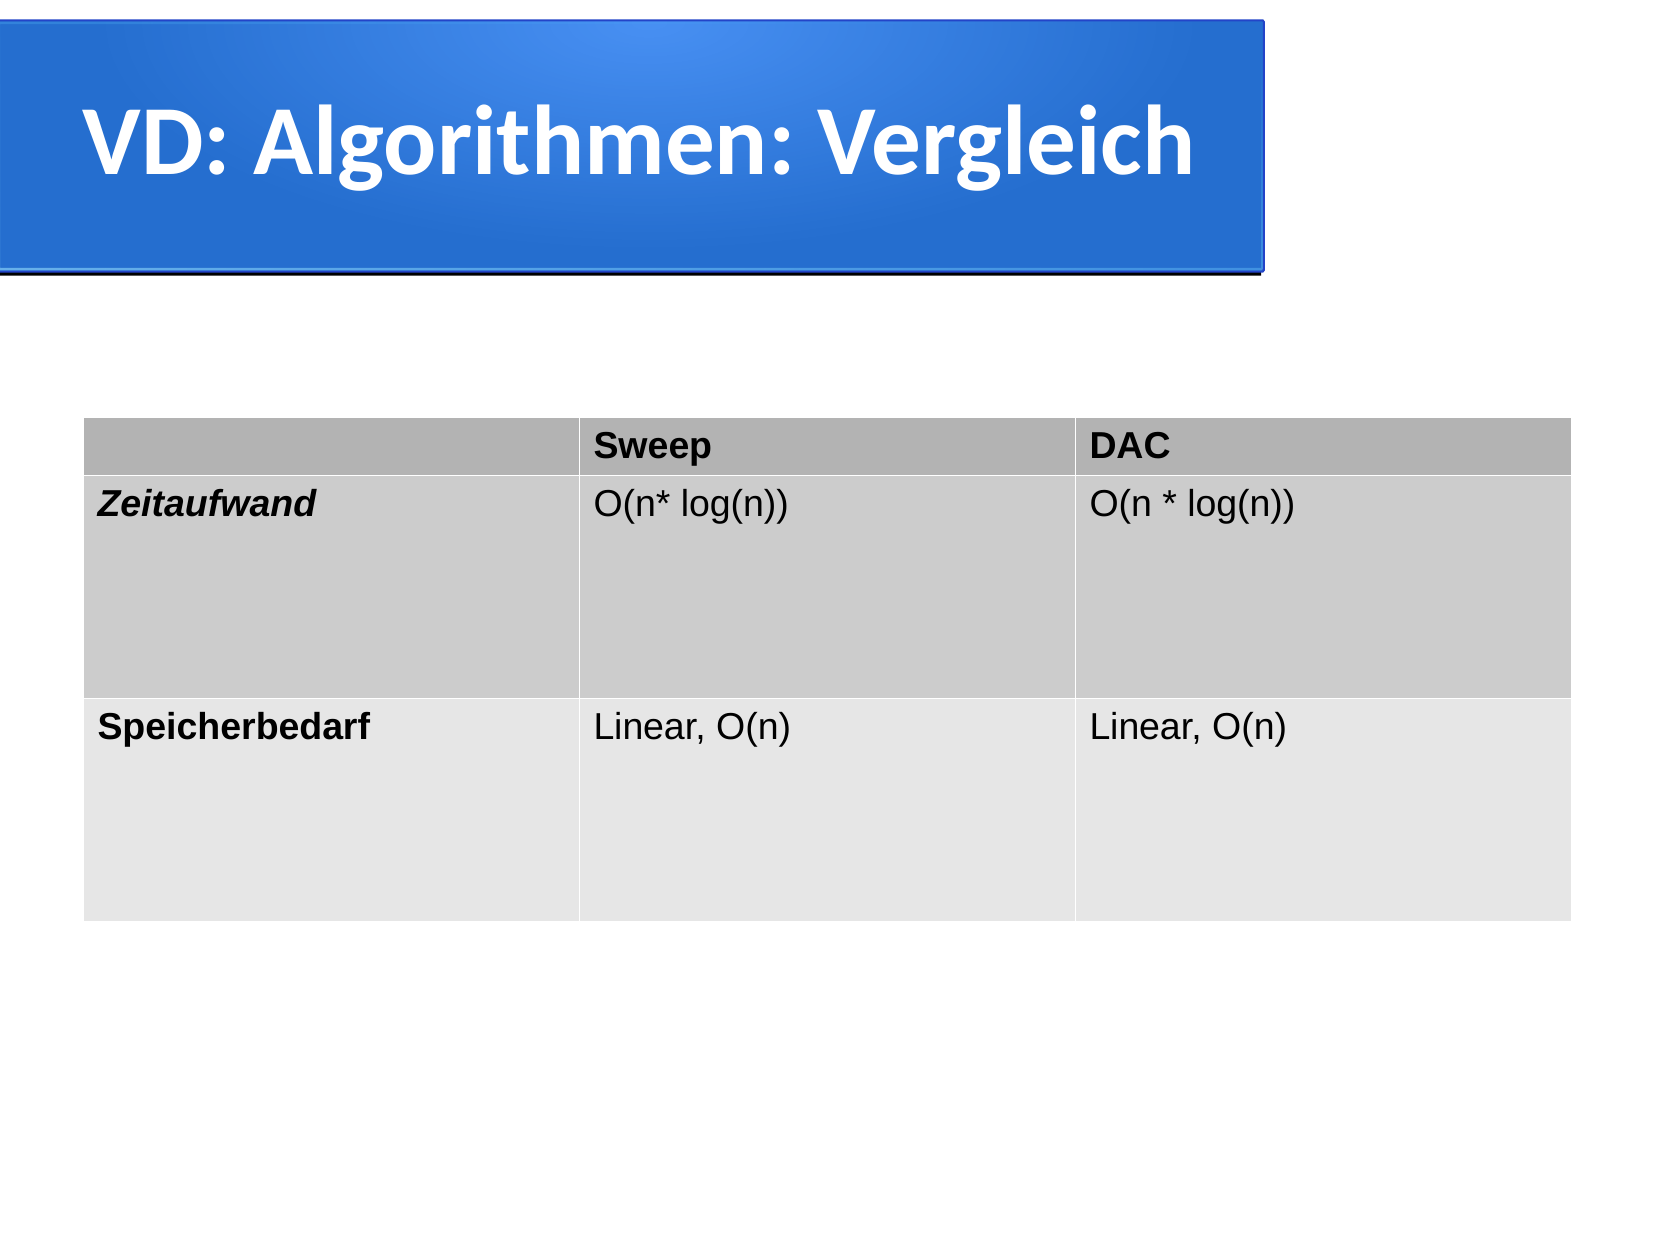

# VD: Algorithmen: Vergleich
| | Sweep | DAC |
| --- | --- | --- |
| Zeitaufwand | O(n\* log(n)) | O(n \* log(n)) |
| Speicherbedarf | Linear, O(n) | Linear, O(n) |